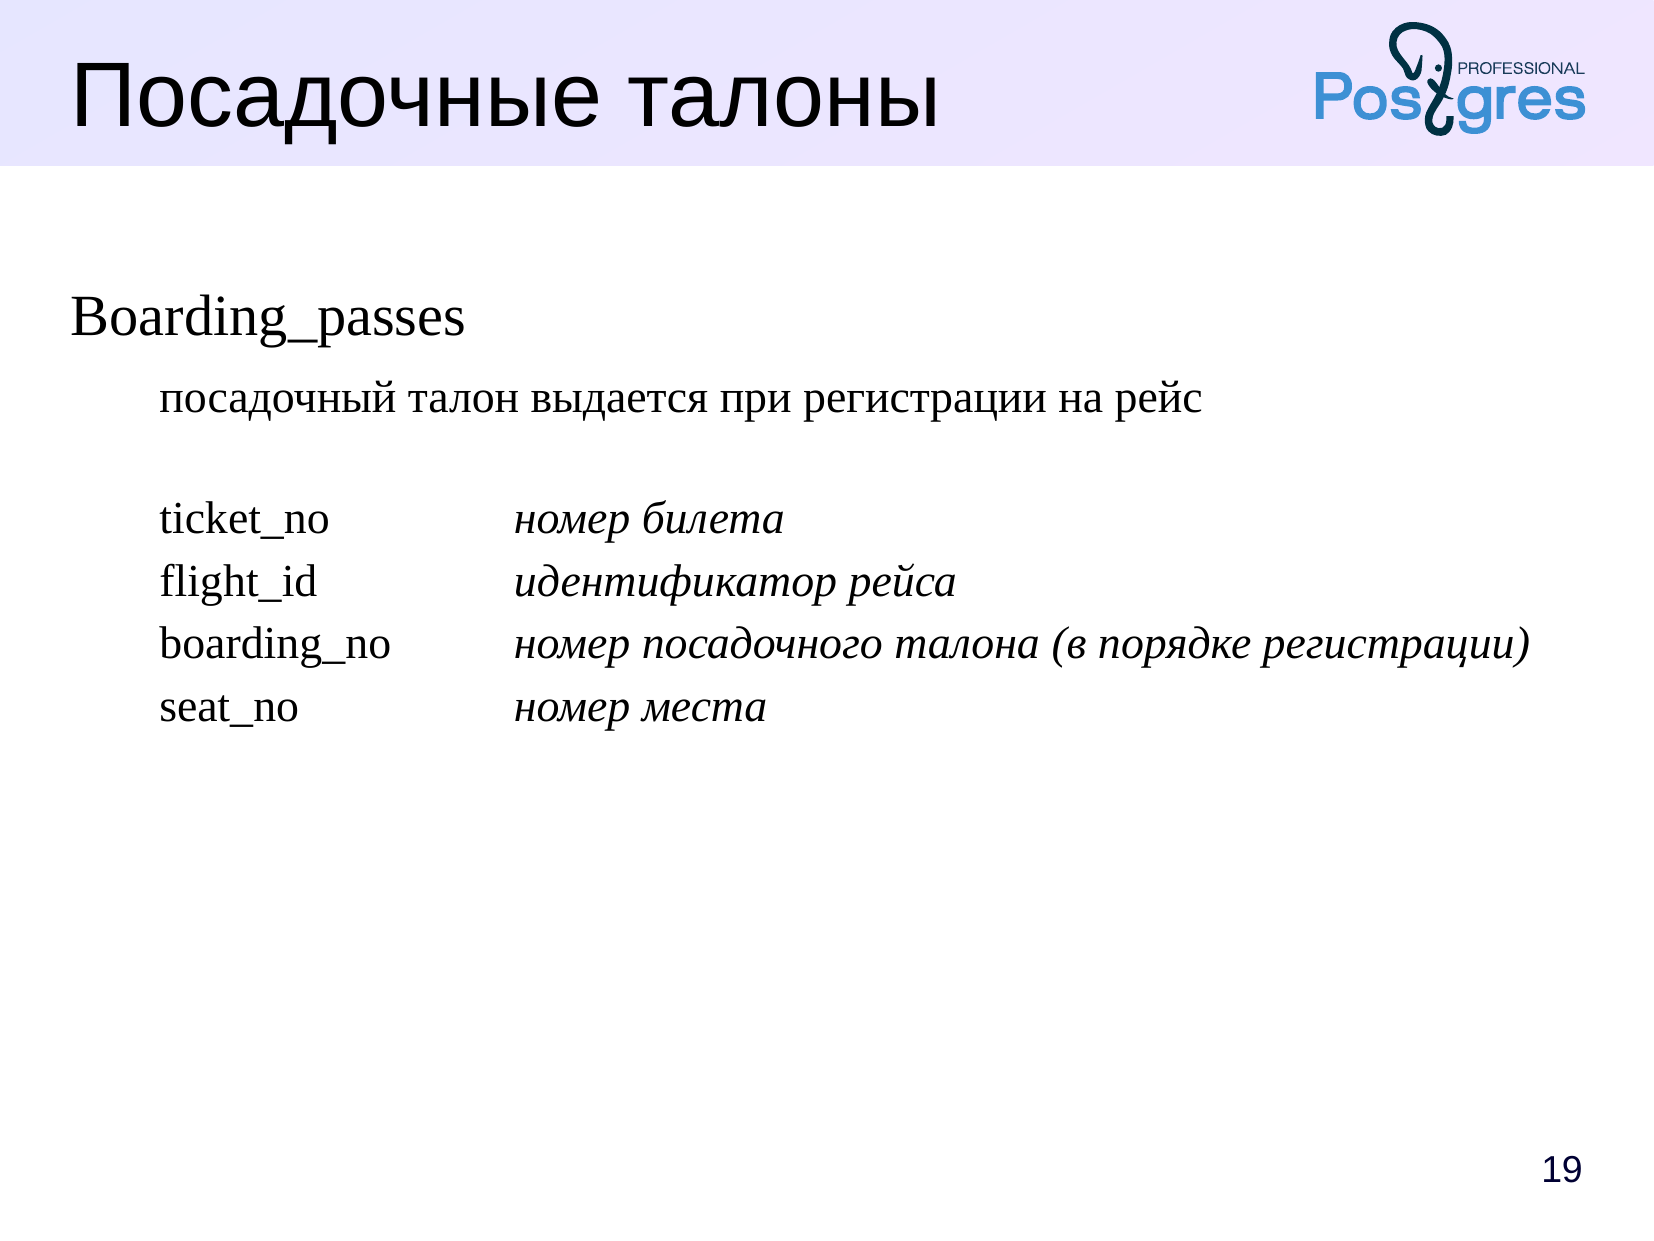

# Посадочные талоны
Boarding_passes
посадочный талон выдается при регистрации на рейс
ticket_no	номер билета
flight_id	идентификатор рейса
boarding_no	номер посадочного талона (в порядке регистрации)
seat_no	номер места